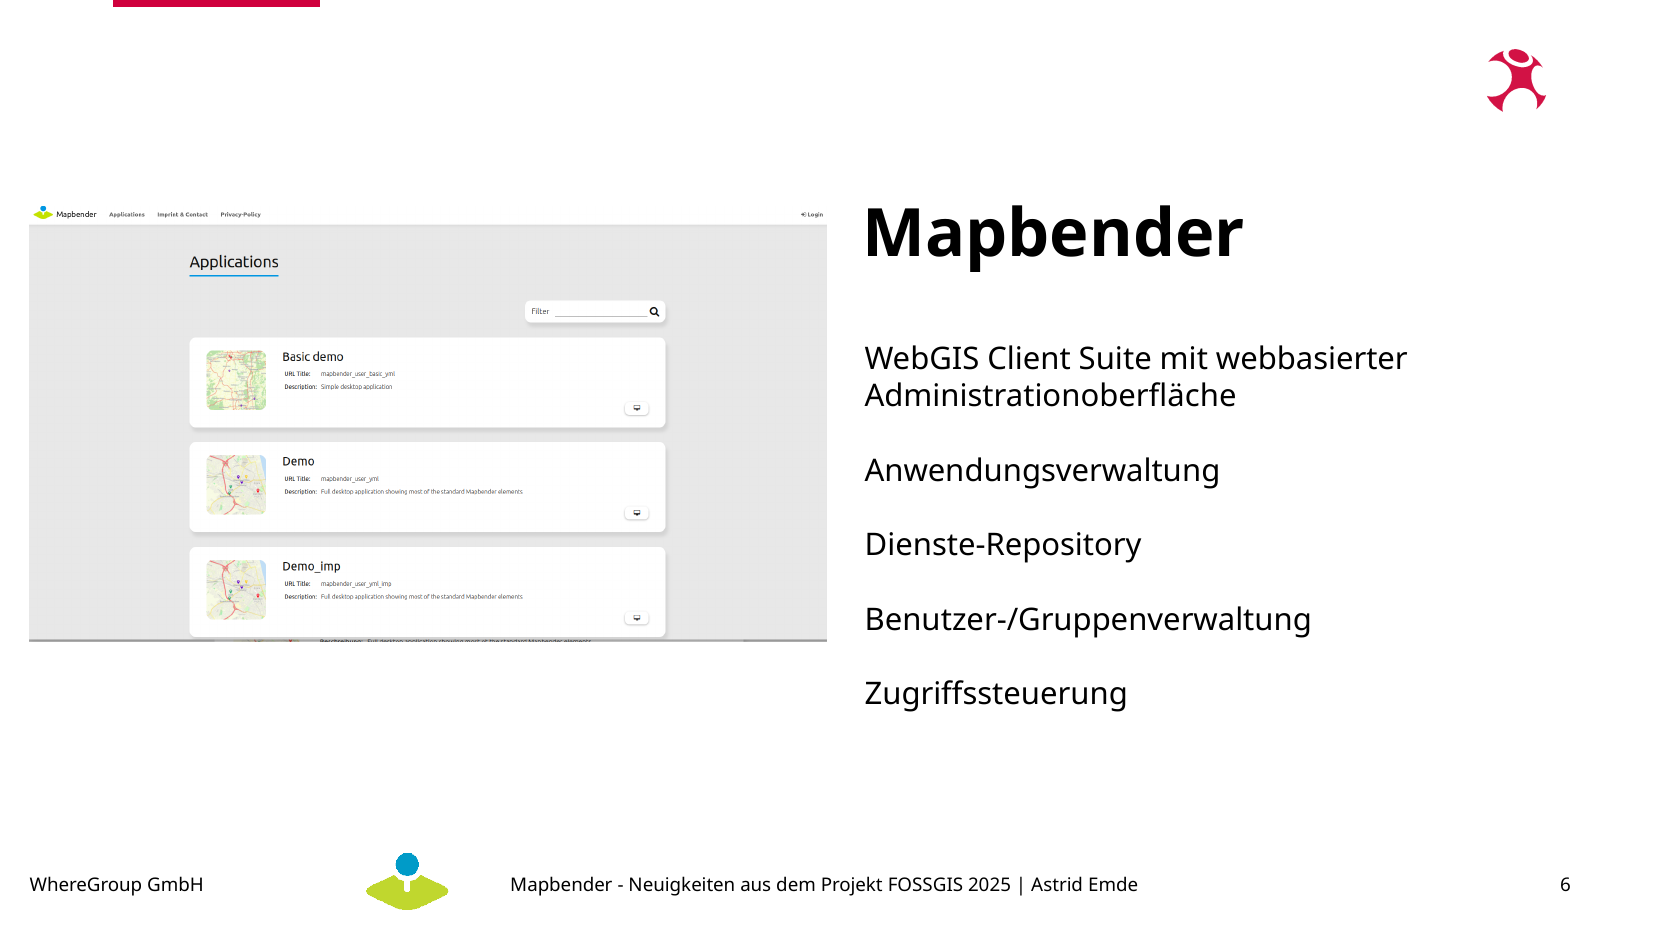

Mapbender
WebGIS Client Suite mit webbasierter Administrationoberfläche
Anwendungsverwaltung
Dienste-Repository
Benutzer-/Gruppenverwaltung
Zugriffssteuerung
WhereGroup GmbH
Mapbender - Neuigkeiten aus dem Projekt FOSSGIS 2025 | Astrid Emde
6